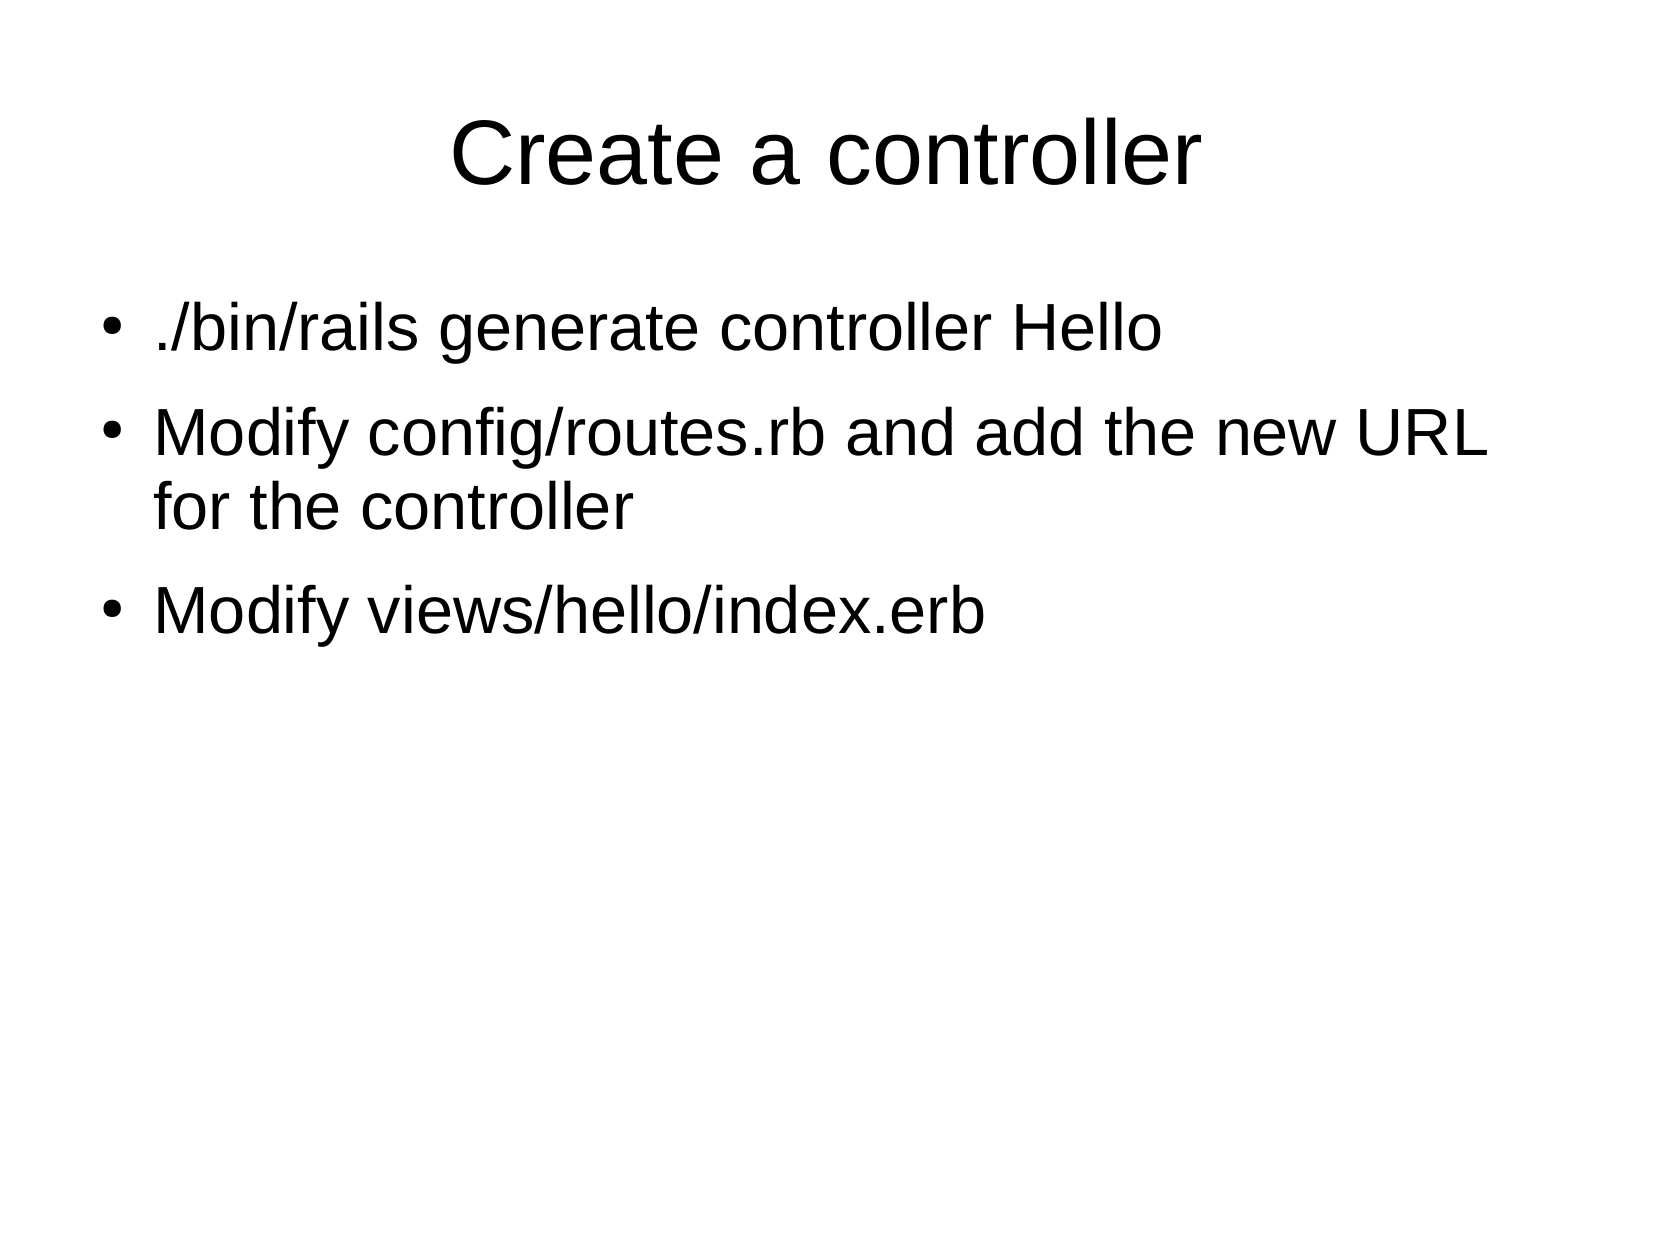

# Create a controller
./bin/rails generate controller Hello
Modify config/routes.rb and add the new URL for the controller
Modify views/hello/index.erb